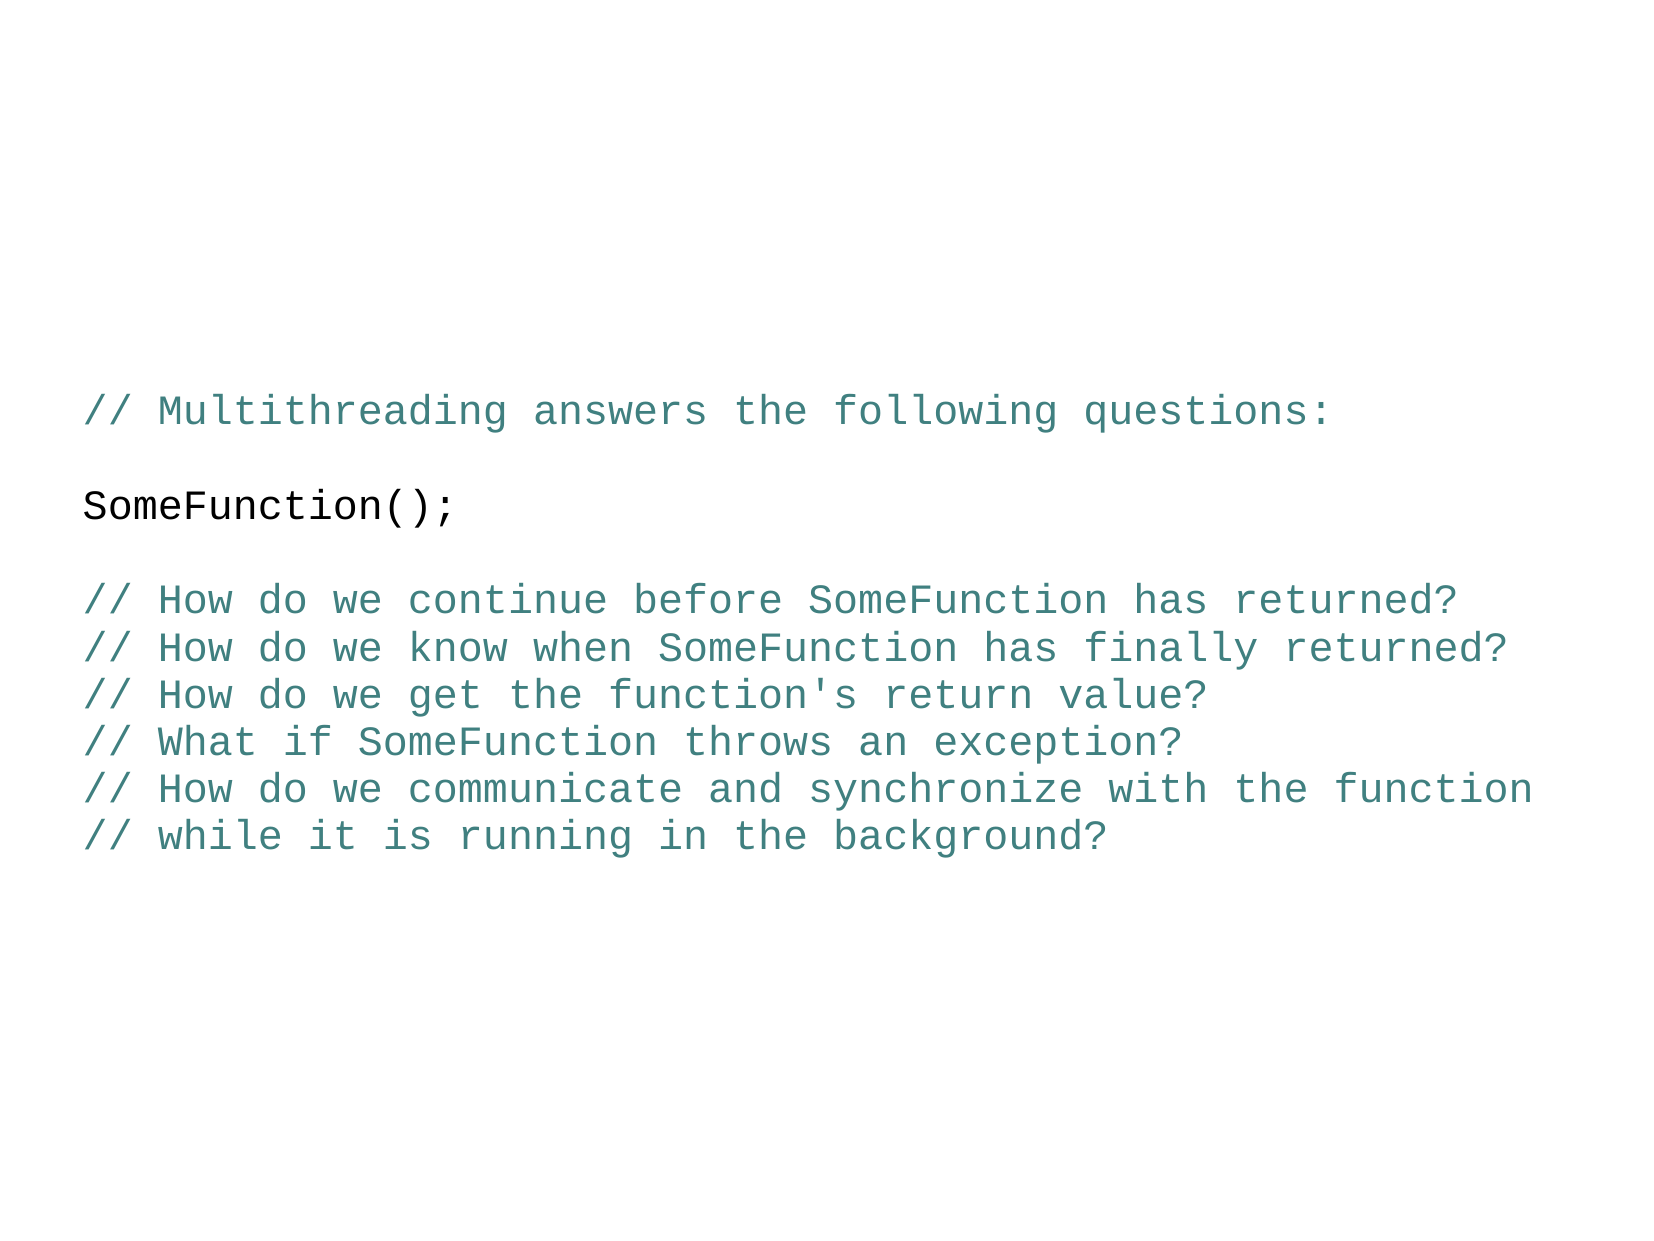

# // Multithreading answers the following questions:
SomeFunction();
// How do we continue before SomeFunction has returned?
// How do we know when SomeFunction has finally returned?
// How do we get the function's return value?
// What if SomeFunction throws an exception?
// How do we communicate and synchronize with the function
// while it is running in the background?